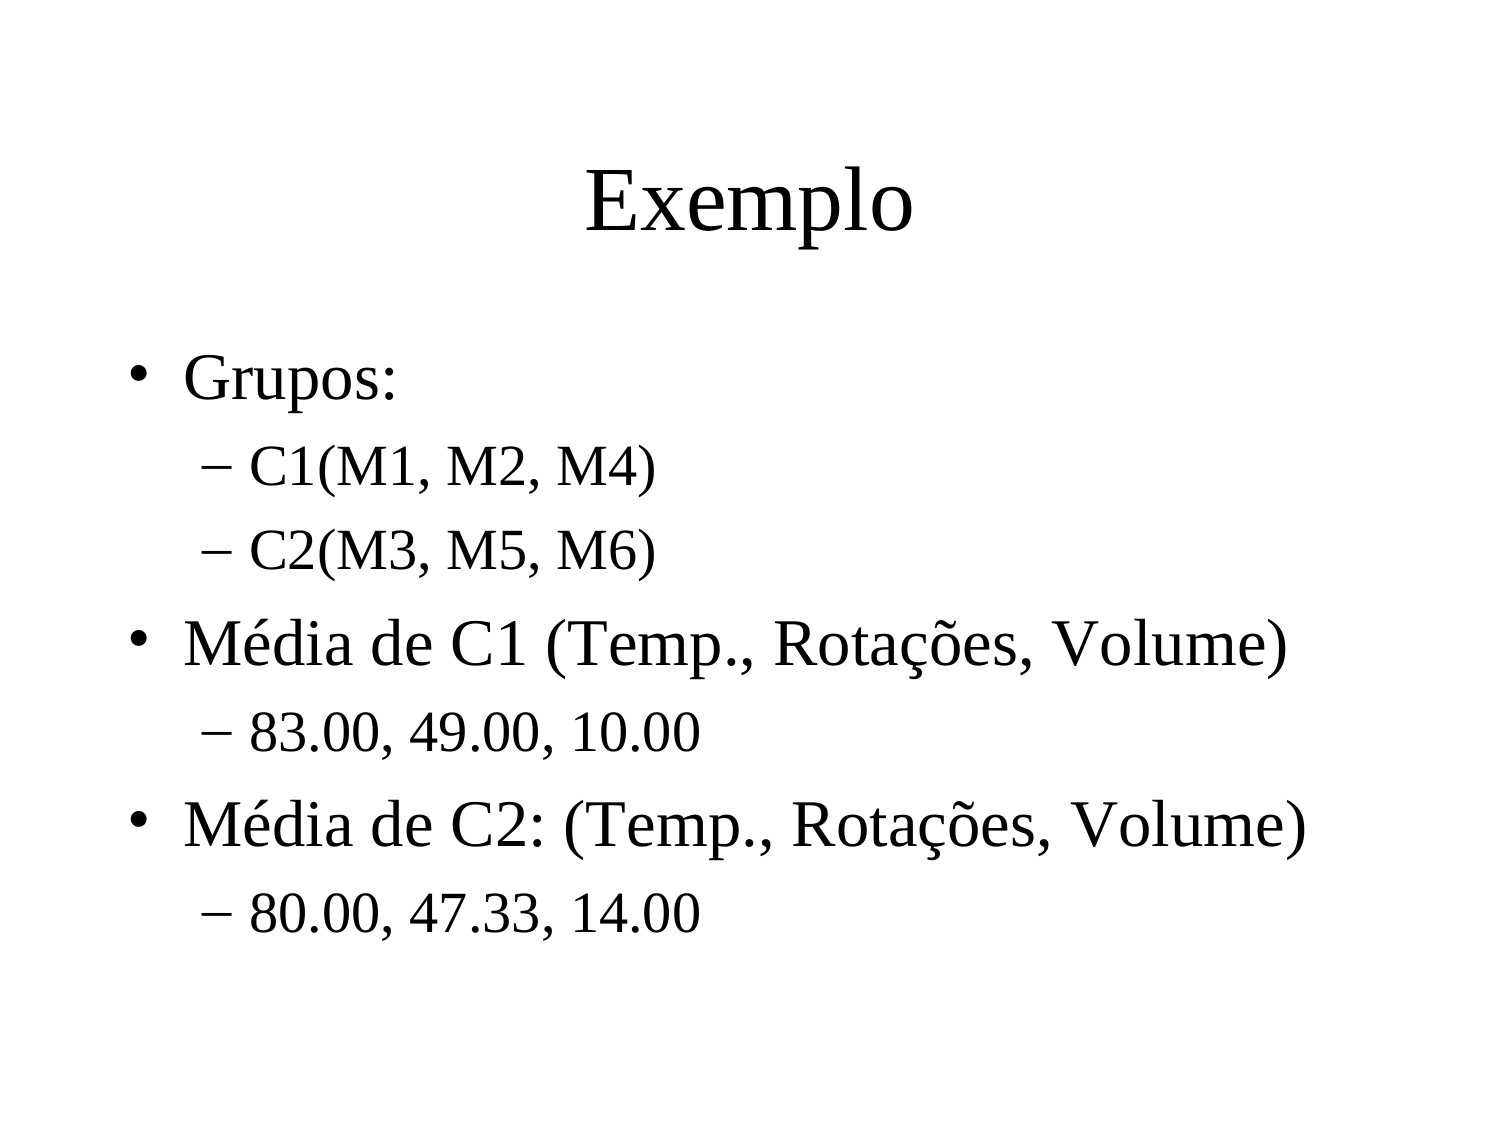

# Exemplo
Grupos:
C1(M1, M2, M4)
C2(M3, M5, M6)
Média de C1 (Temp., Rotações, Volume)
83.00, 49.00, 10.00
Média de C2: (Temp., Rotações, Volume)
80.00, 47.33, 14.00